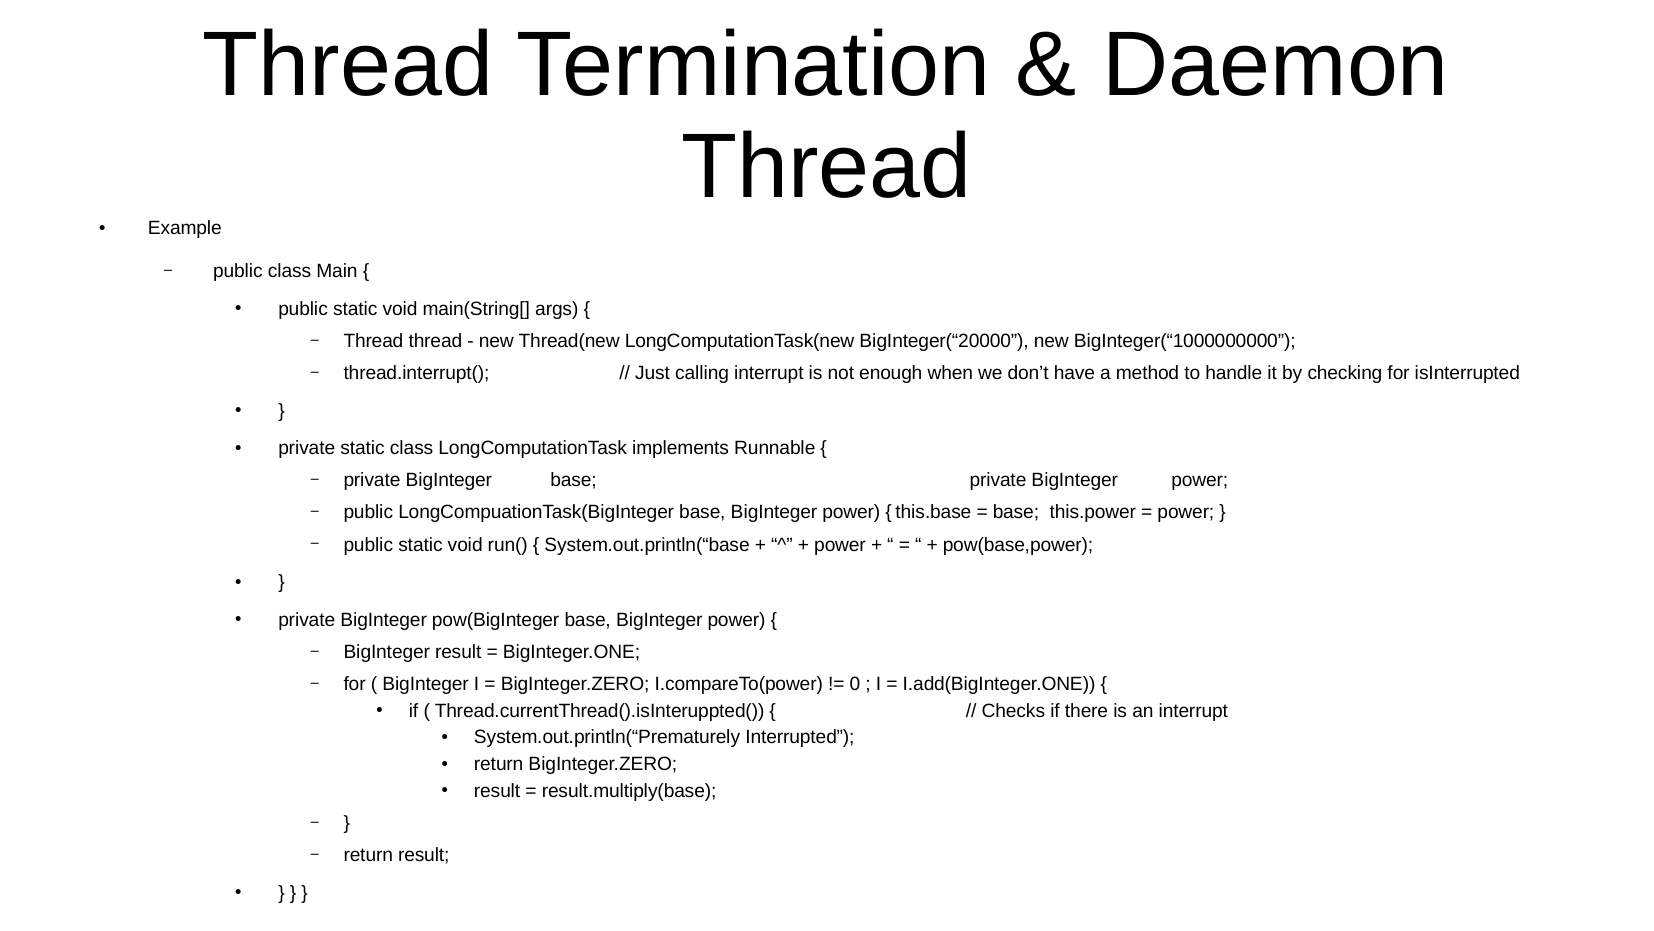

# Thread Termination & Daemon Thread
Example
public class Main {
public static void main(String[] args) {
Thread thread - new Thread(new LongComputationTask(new BigInteger(“20000”), new BigInteger(“1000000000”);
thread.interrupt();						 			// Just calling interrupt is not enough when we don’t have a method to handle it by checking for isInterrupted
}
private static class LongComputationTask implements Runnable {
private BigInteger	base;						 	 	 	 	 	 private BigInteger 		power;
public LongCompuationTask(BigInteger base, BigInteger power) {	this.base = base; this.power = power; }
public static void run() { System.out.println(“base + “^” + power + “ = “ + pow(base,power);
}
private BigInteger pow(BigInteger base, BigInteger power) {
BigInteger result = BigInteger.ONE;
for ( BigInteger I = BigInteger.ZERO; I.compareTo(power) != 0 ; I = I.add(BigInteger.ONE)) {
if ( Thread.currentThread().isInteruppted()) {					 	 	 // Checks if there is an interrupt
System.out.println(“Prematurely Interrupted”);
return BigInteger.ZERO;
result = result.multiply(base);
}
return result;
} } }